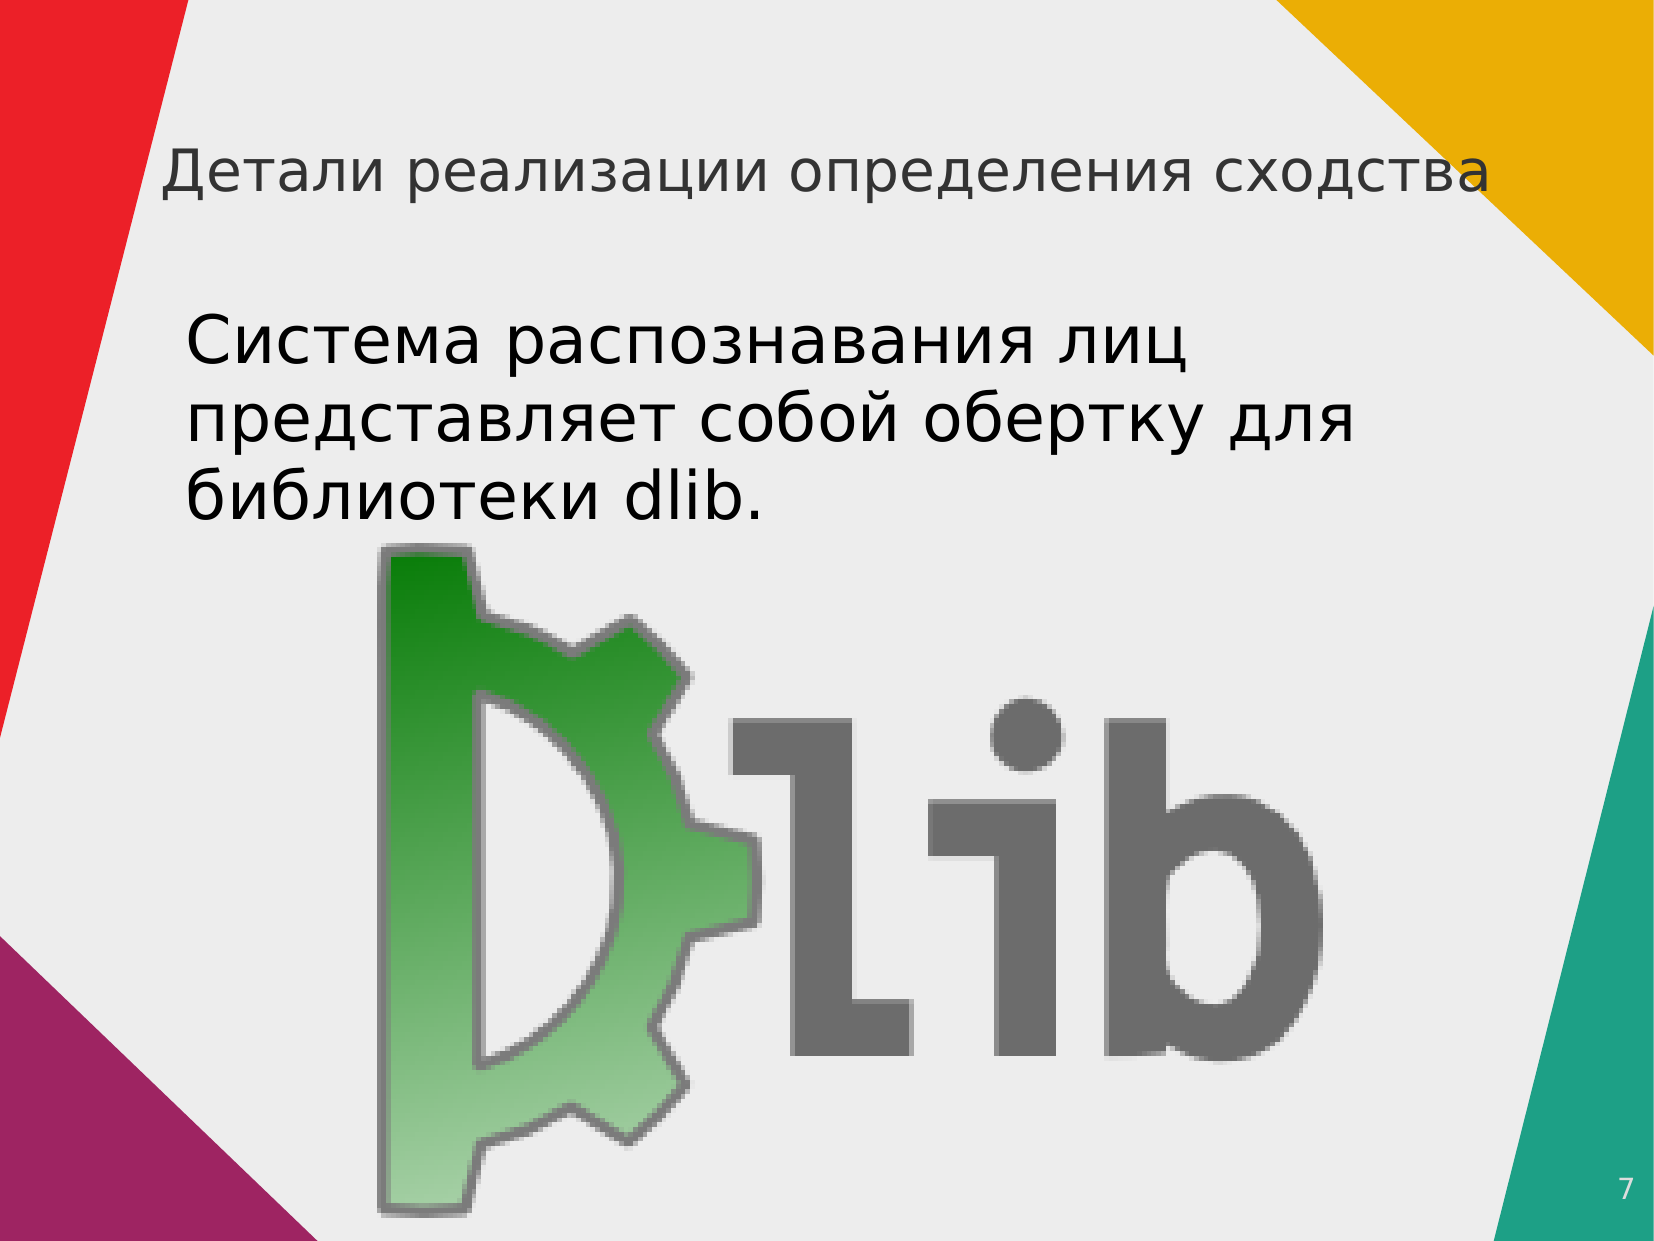

# Детали реализации определения сходства
Система распознавания лиц представляет собой обертку для библиотеки dlib.
7